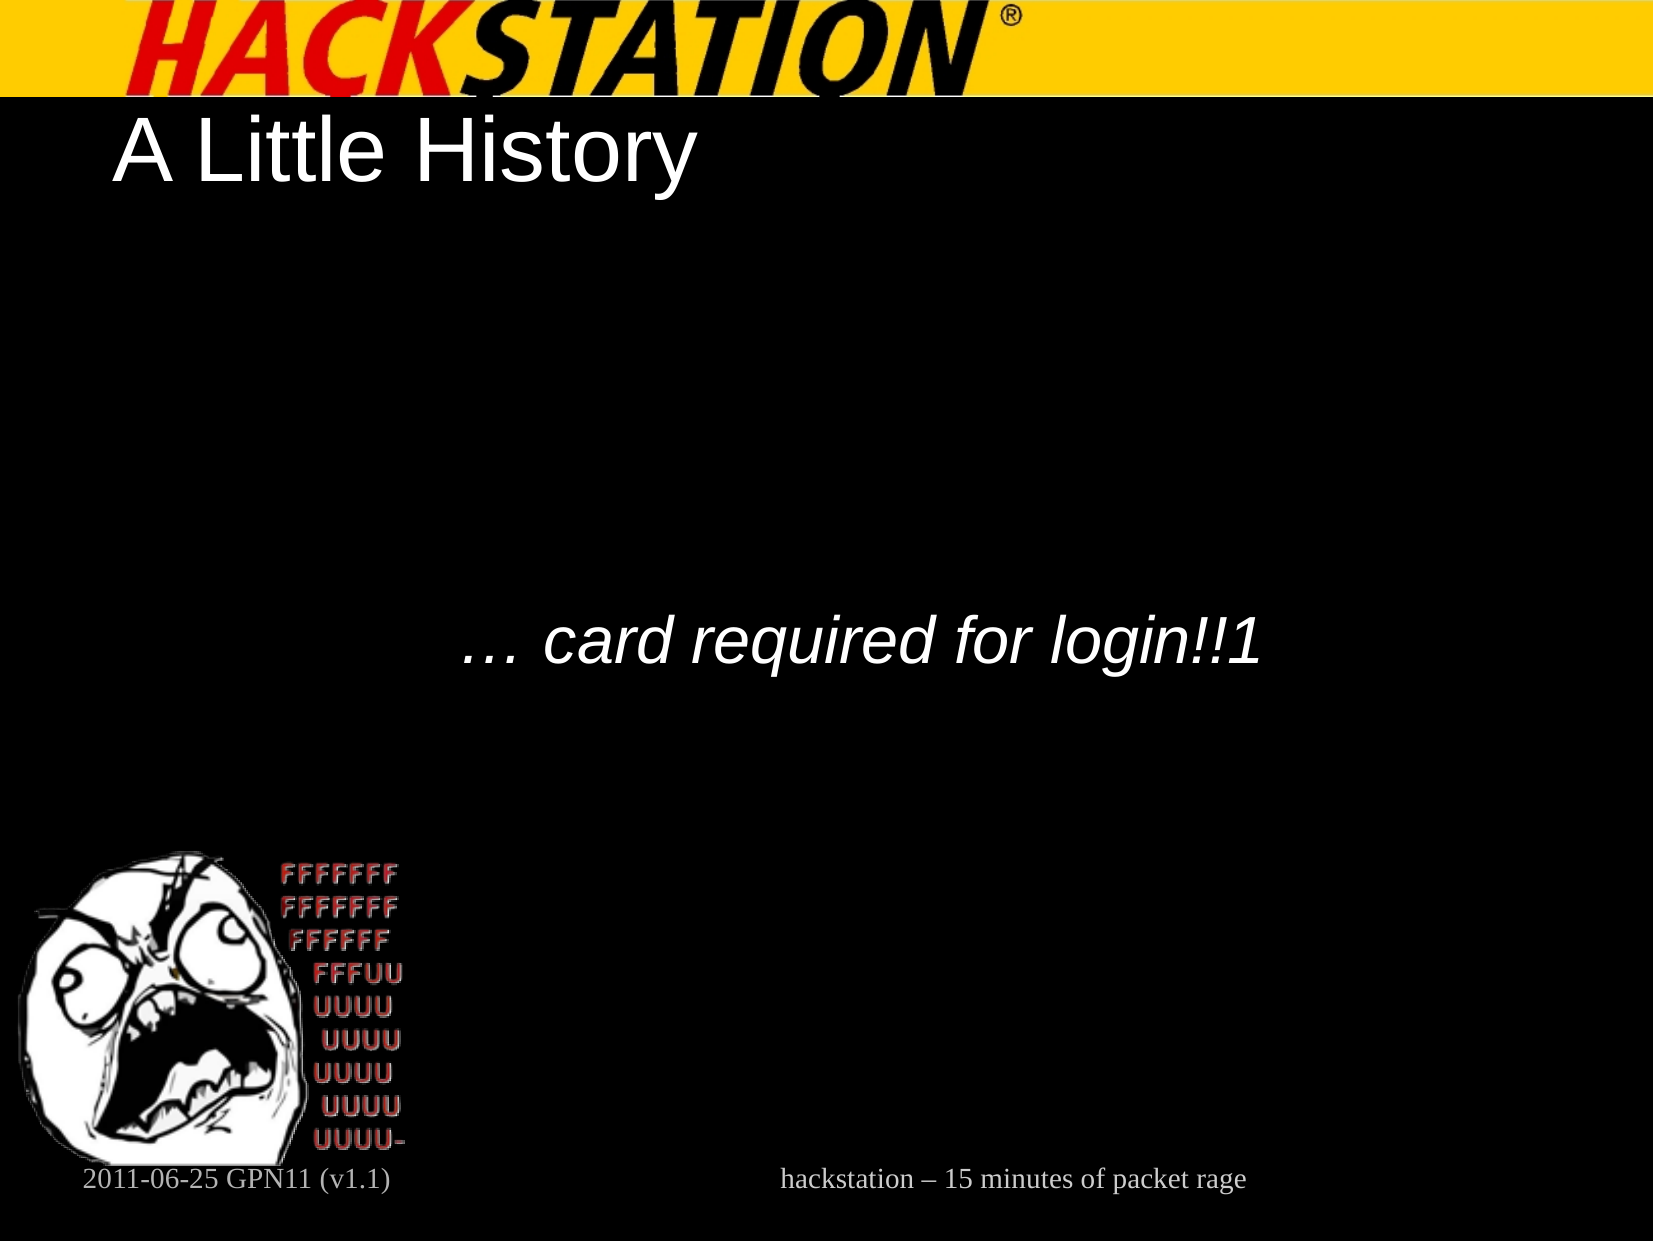

# A Little History
… card required for login!!1